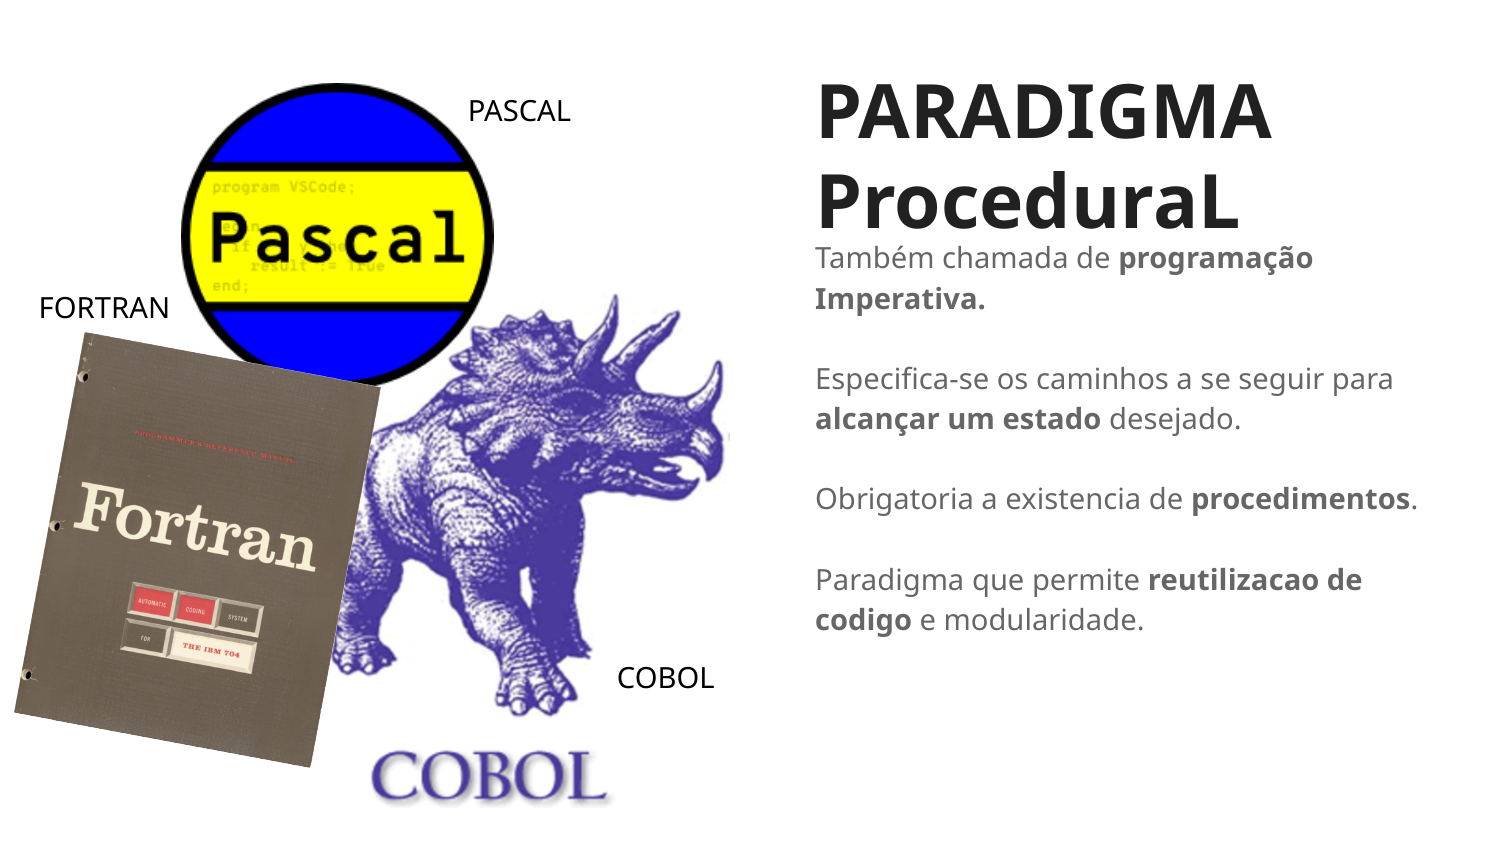

# PARADIGMA ProceduraL
PASCAL
Também chamada de programação Imperativa.
Especifica-se os caminhos a se seguir para alcançar um estado desejado.
Obrigatoria a existencia de procedimentos.
Paradigma que permite reutilizacao de codigo e modularidade.
FORTRAN
COBOL